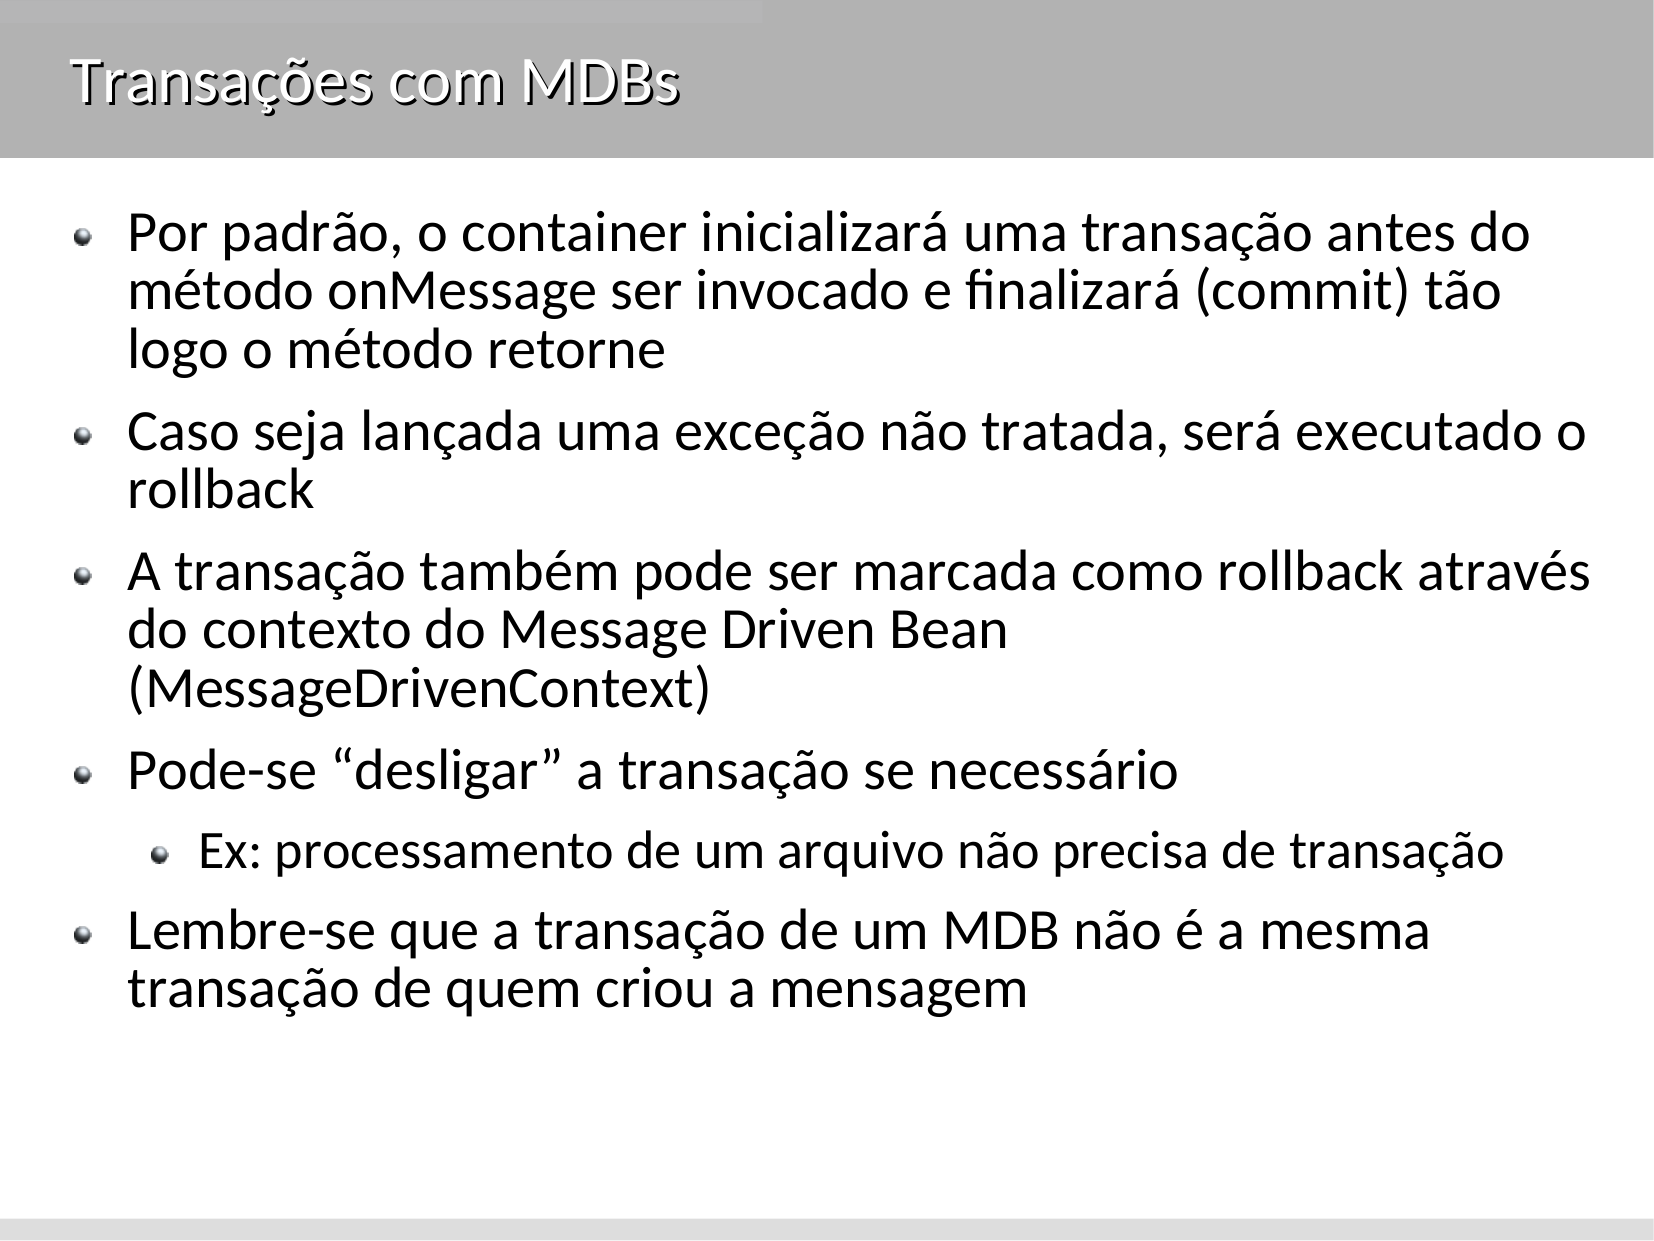

# Transações com MDBs
Por padrão, o container inicializará uma transação antes do método onMessage ser invocado e finalizará (commit) tão logo o método retorne
Caso seja lançada uma exceção não tratada, será executado o rollback
A transação também pode ser marcada como rollback através do contexto do Message Driven Bean (MessageDrivenContext)
Pode-se “desligar” a transação se necessário
Ex: processamento de um arquivo não precisa de transação
Lembre-se que a transação de um MDB não é a mesma transação de quem criou a mensagem